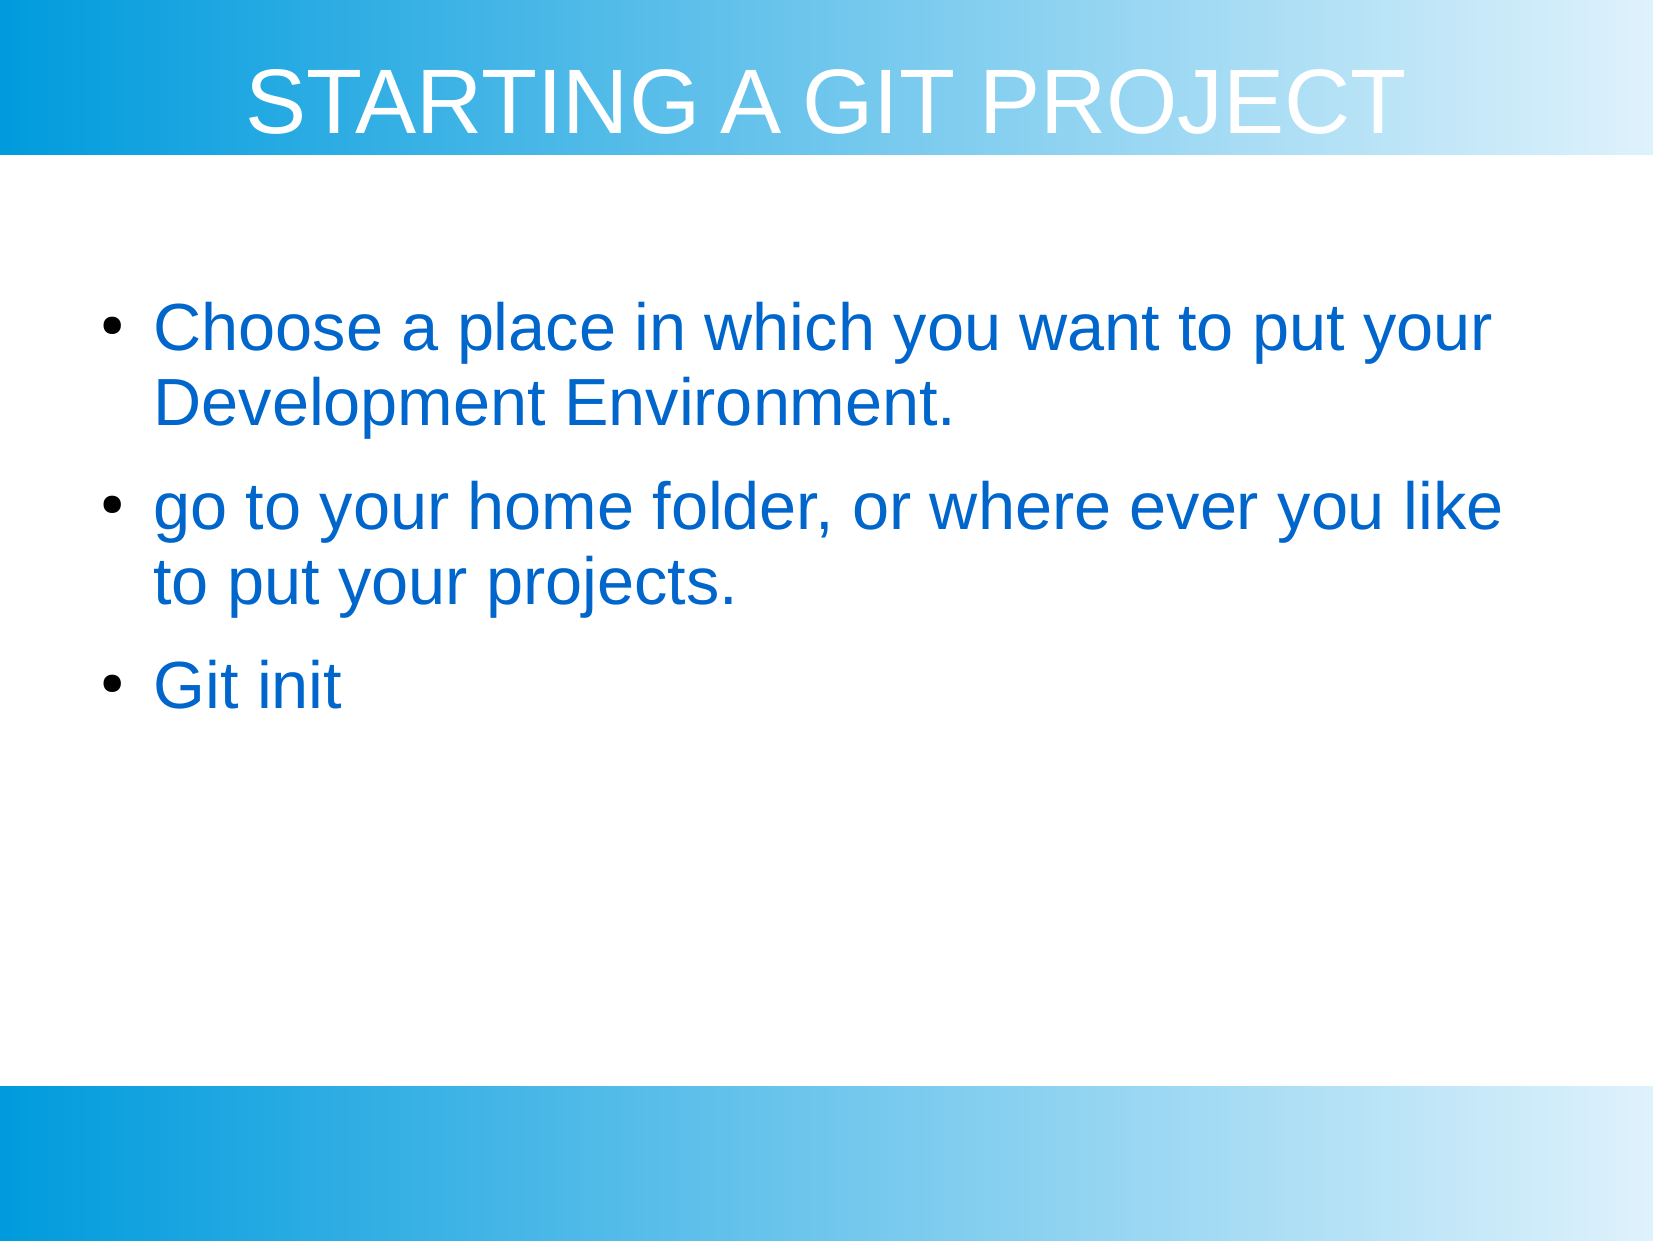

# STARTING A GIT PROJECT
Choose a place in which you want to put your Development Environment.
go to your home folder, or where ever you like to put your projects.
Git init